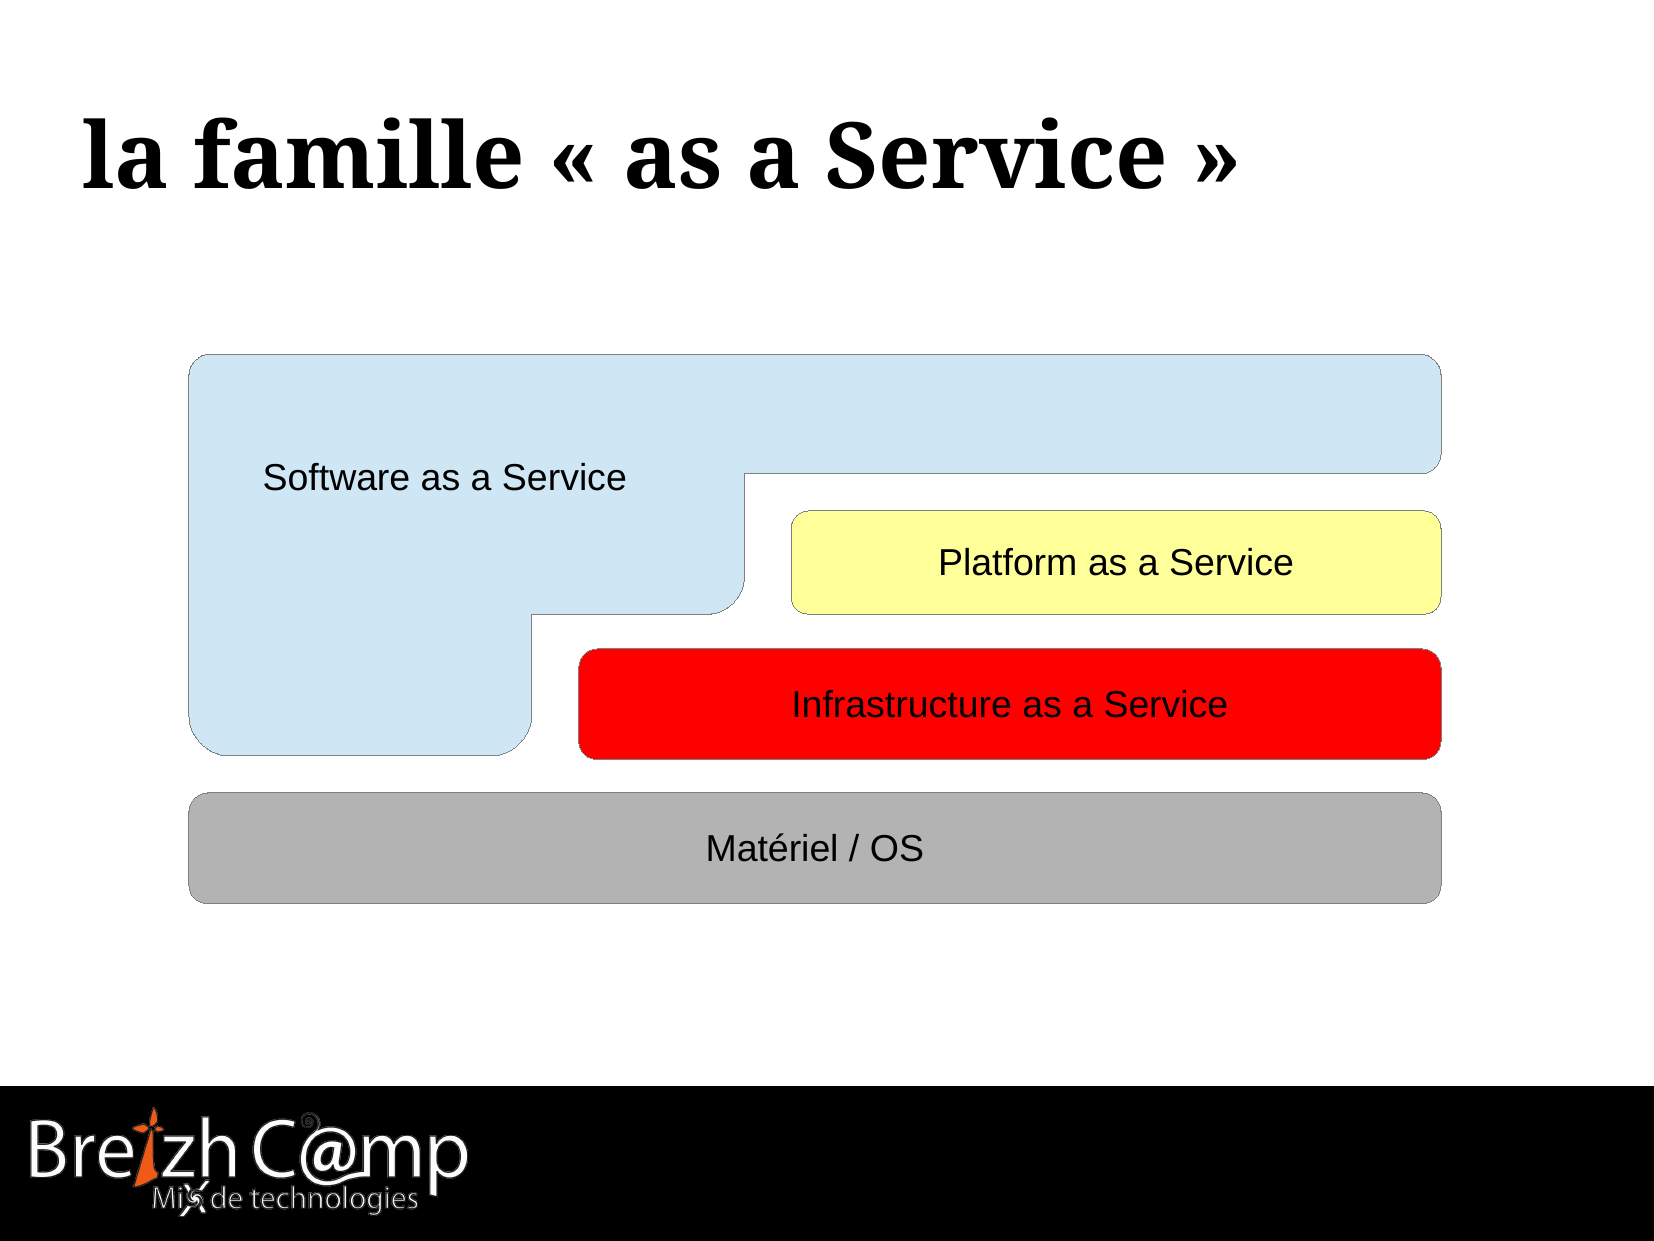

# la famille « as a Service »
Software as a Service
Platform as a Service
Infrastructure as a Service
Matériel / OS
9